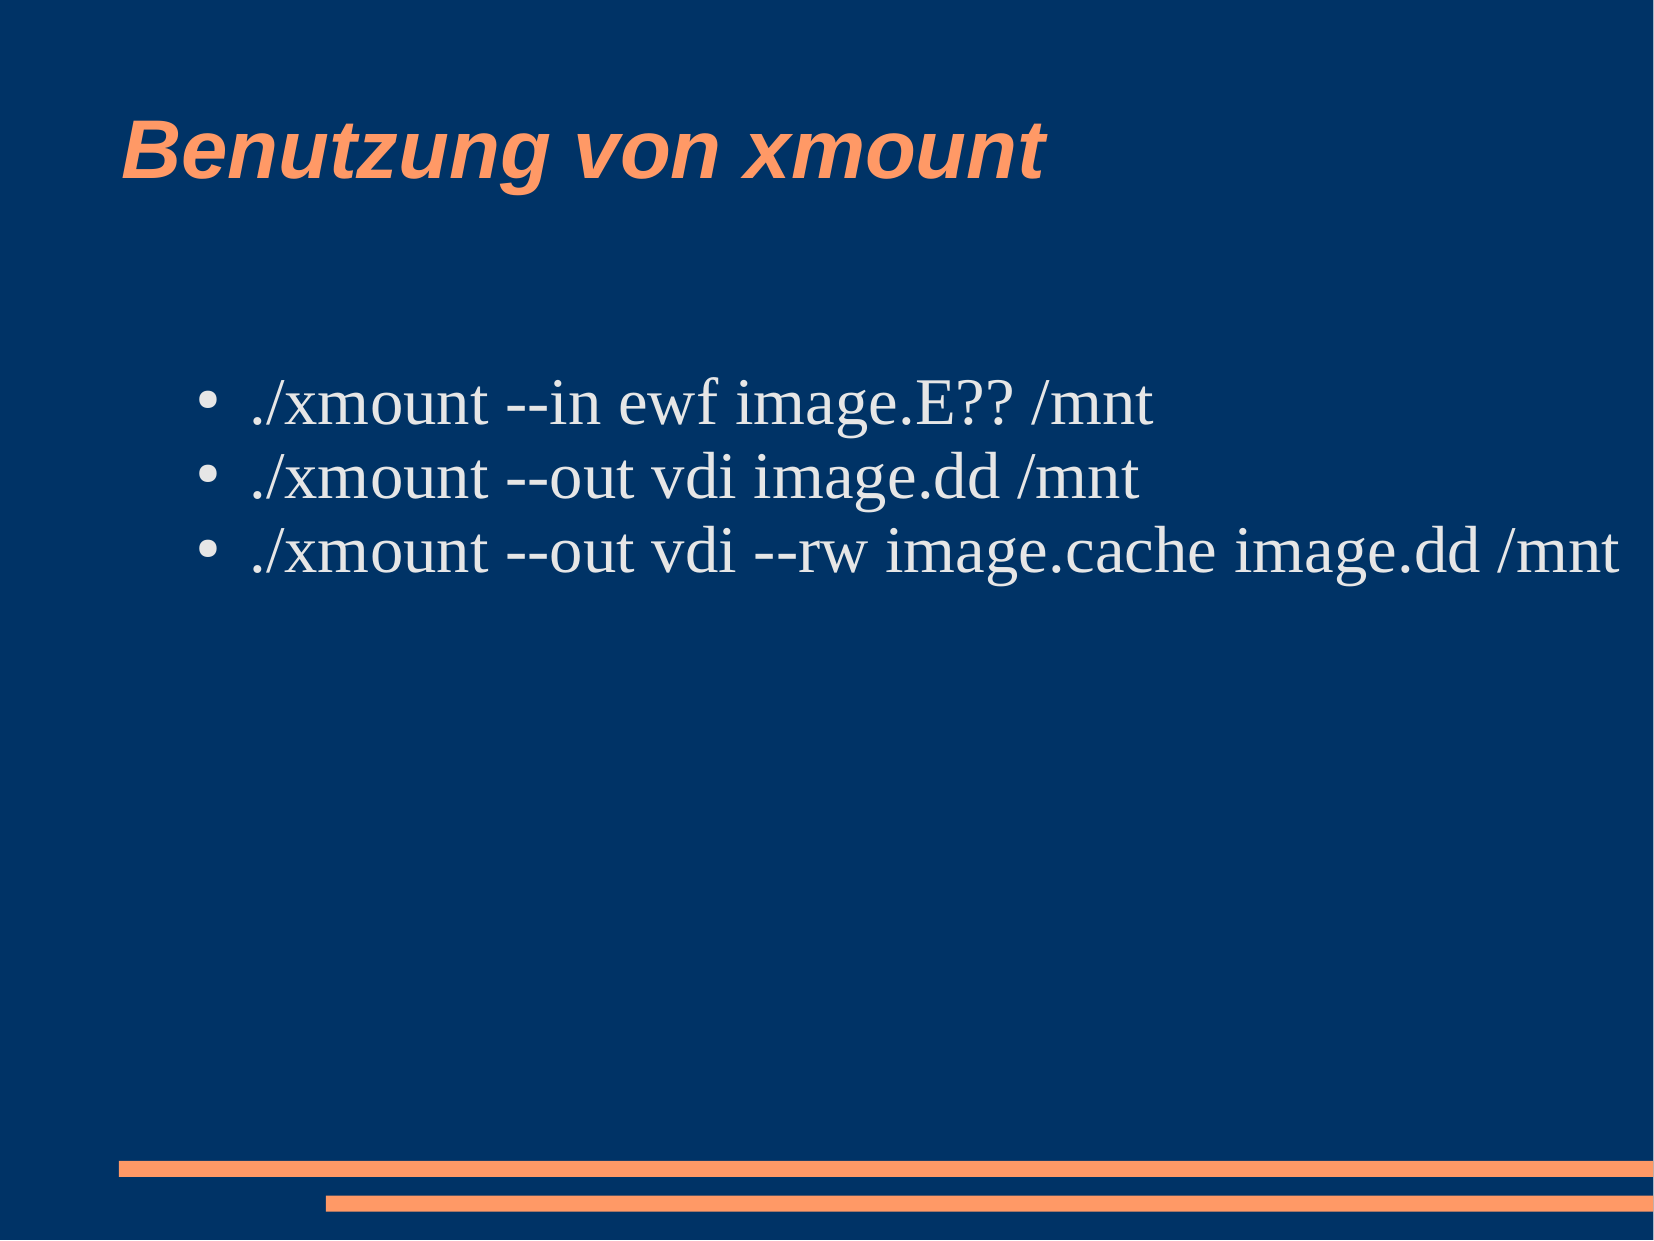

# Benutzung von xmount
./xmount --in ewf image.E?? /mnt
./xmount --out vdi image.dd /mnt
./xmount --out vdi --rw image.cache image.dd /mnt